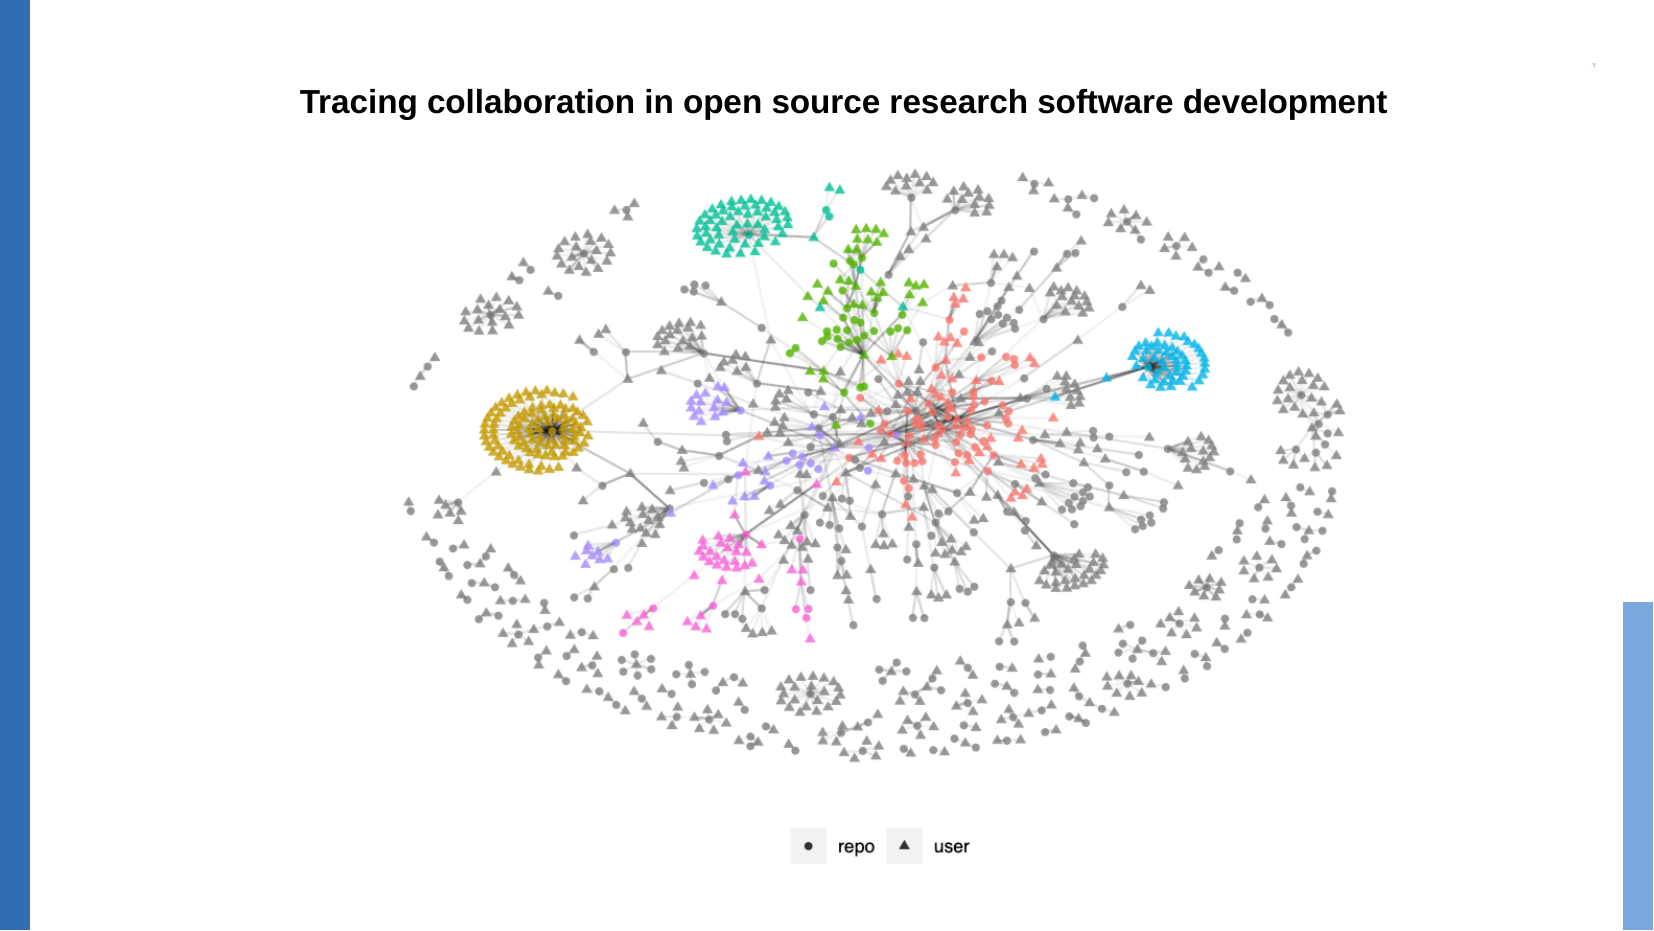

Tracing collaboration in open source research software development